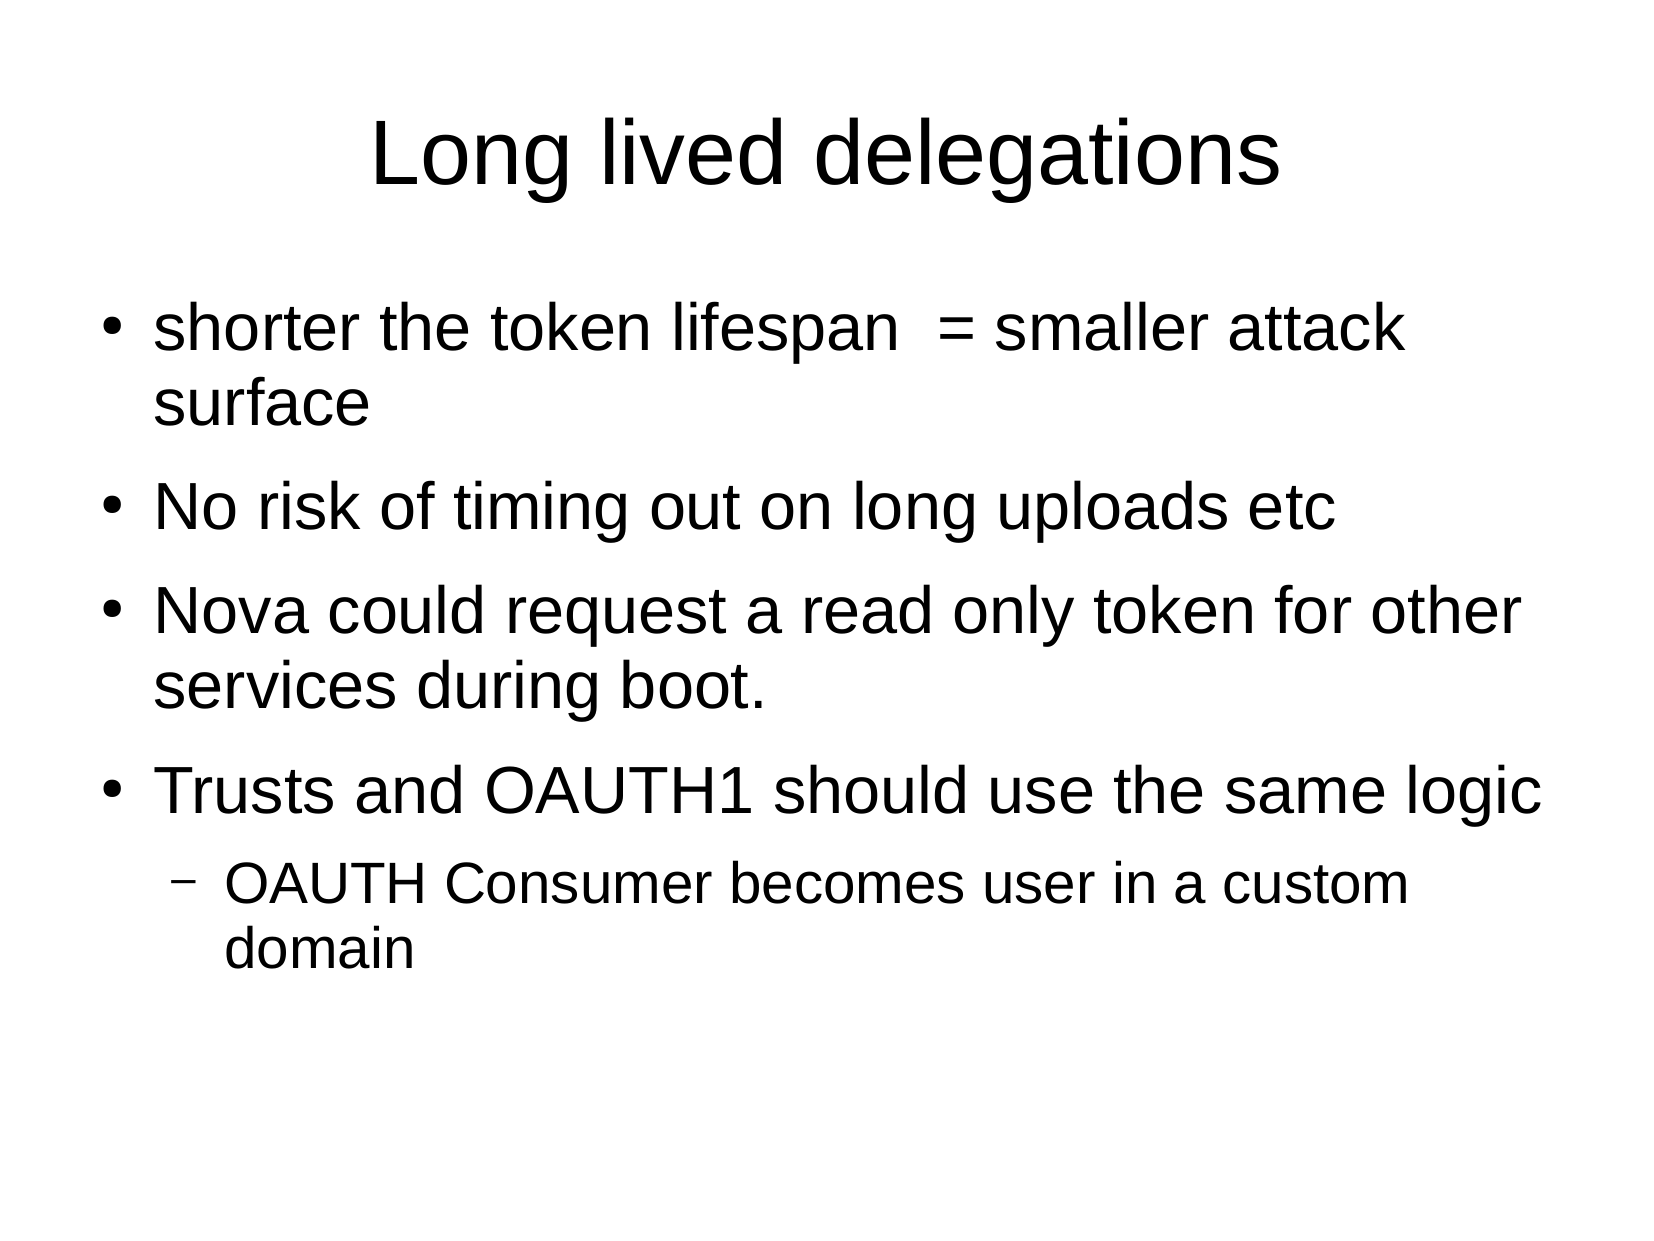

# Long lived delegations
shorter the token lifespan = smaller attack surface
No risk of timing out on long uploads etc
Nova could request a read only token for other services during boot.
Trusts and OAUTH1 should use the same logic
OAUTH Consumer becomes user in a custom domain